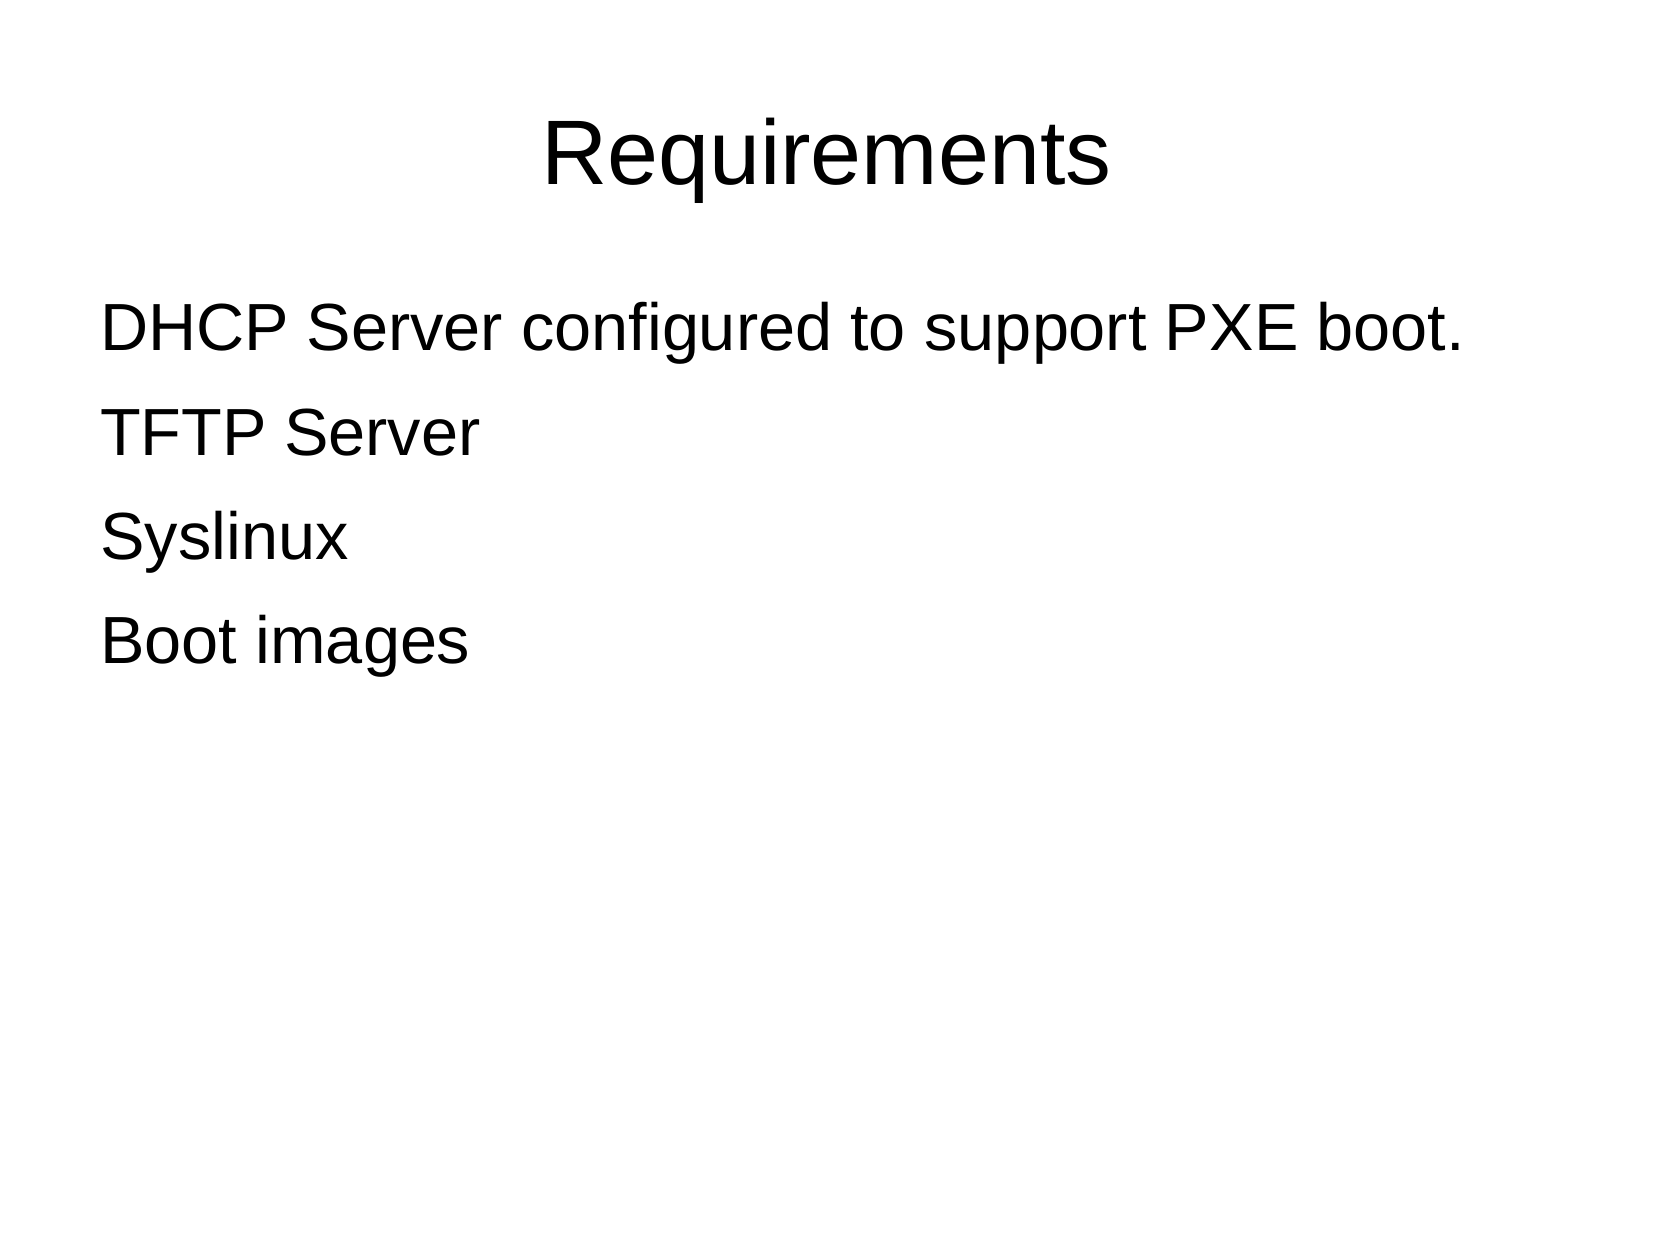

# Requirements
DHCP Server configured to support PXE boot.
TFTP Server
Syslinux
Boot images